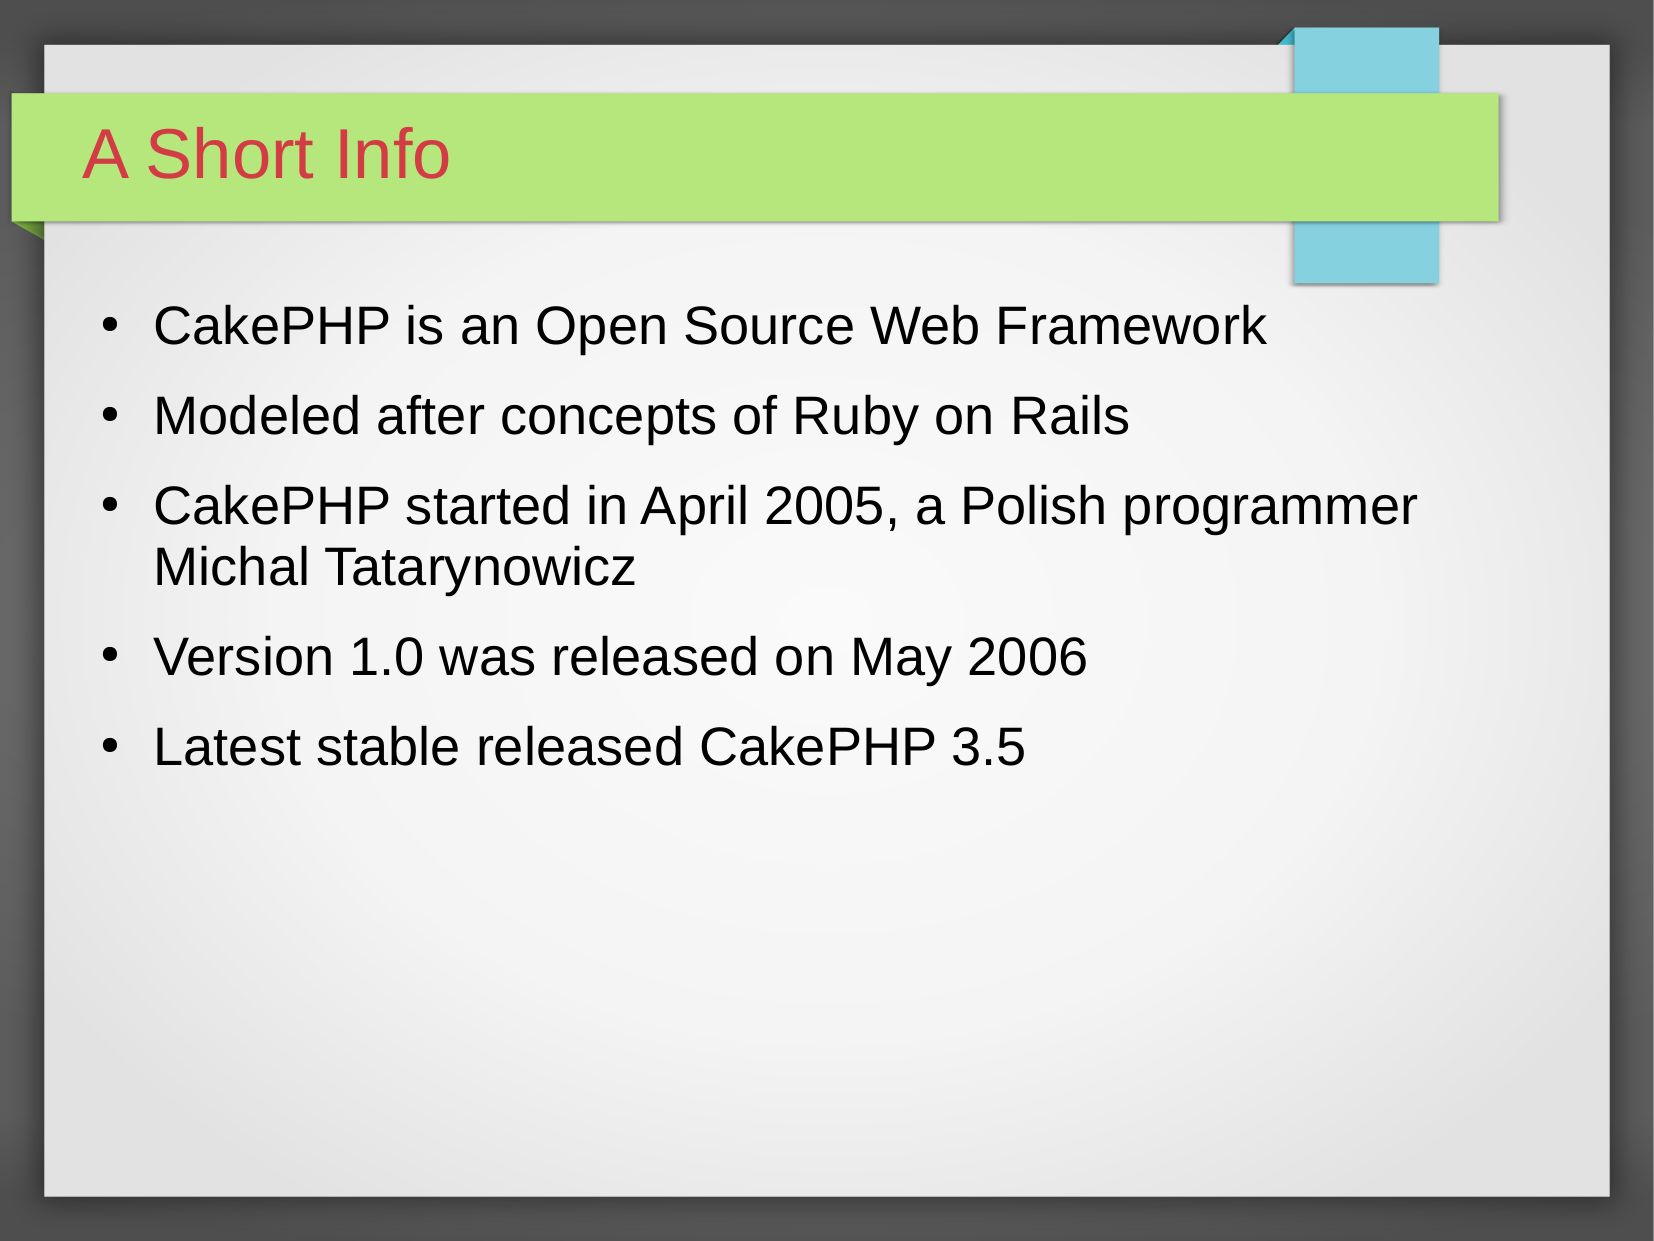

# A Short Info
CakePHP is an Open Source Web Framework
Modeled after concepts of Ruby on Rails
CakePHP started in April 2005, a Polish programmer Michal Tatarynowicz
Version 1.0 was released on May 2006
Latest stable released CakePHP 3.5